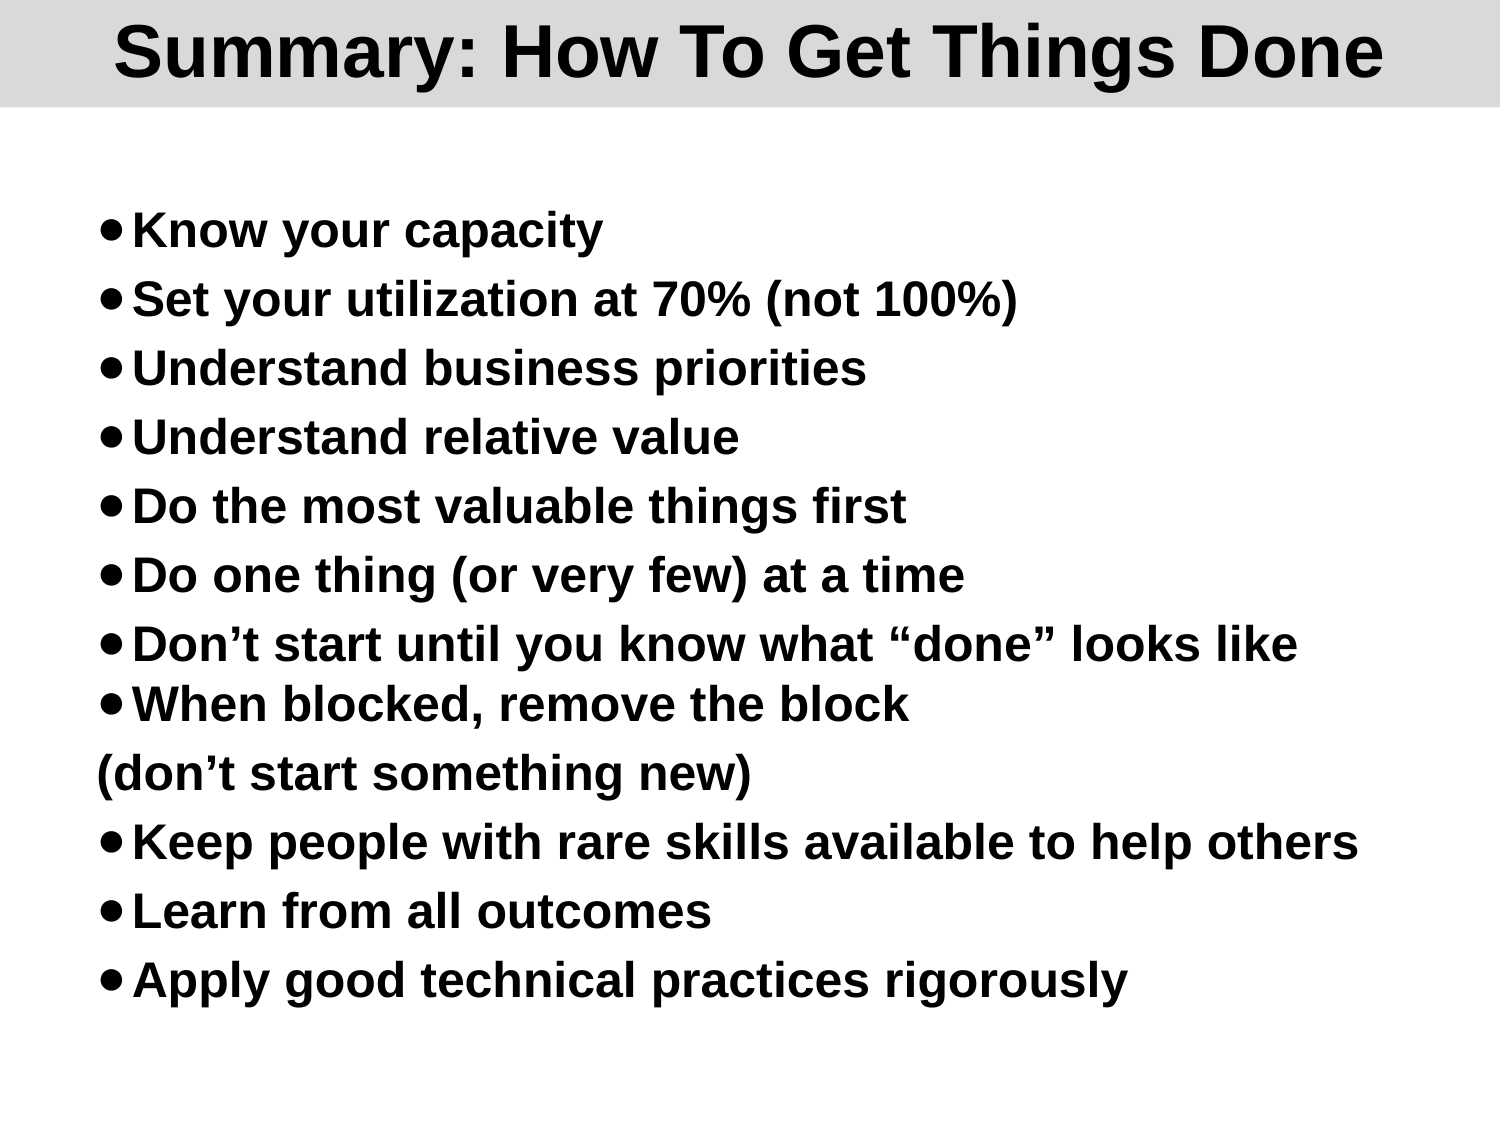

Summary: How To Get Things Done
Know your capacity
Set your utilization at 70% (not 100%)
Understand business priorities
Understand relative value
Do the most valuable things first
Do one thing (or very few) at a time
Don’t start until you know what “done” looks like
When blocked, remove the block
(don’t start something new)
Keep people with rare skills available to help others
Learn from all outcomes
Apply good technical practices rigorously